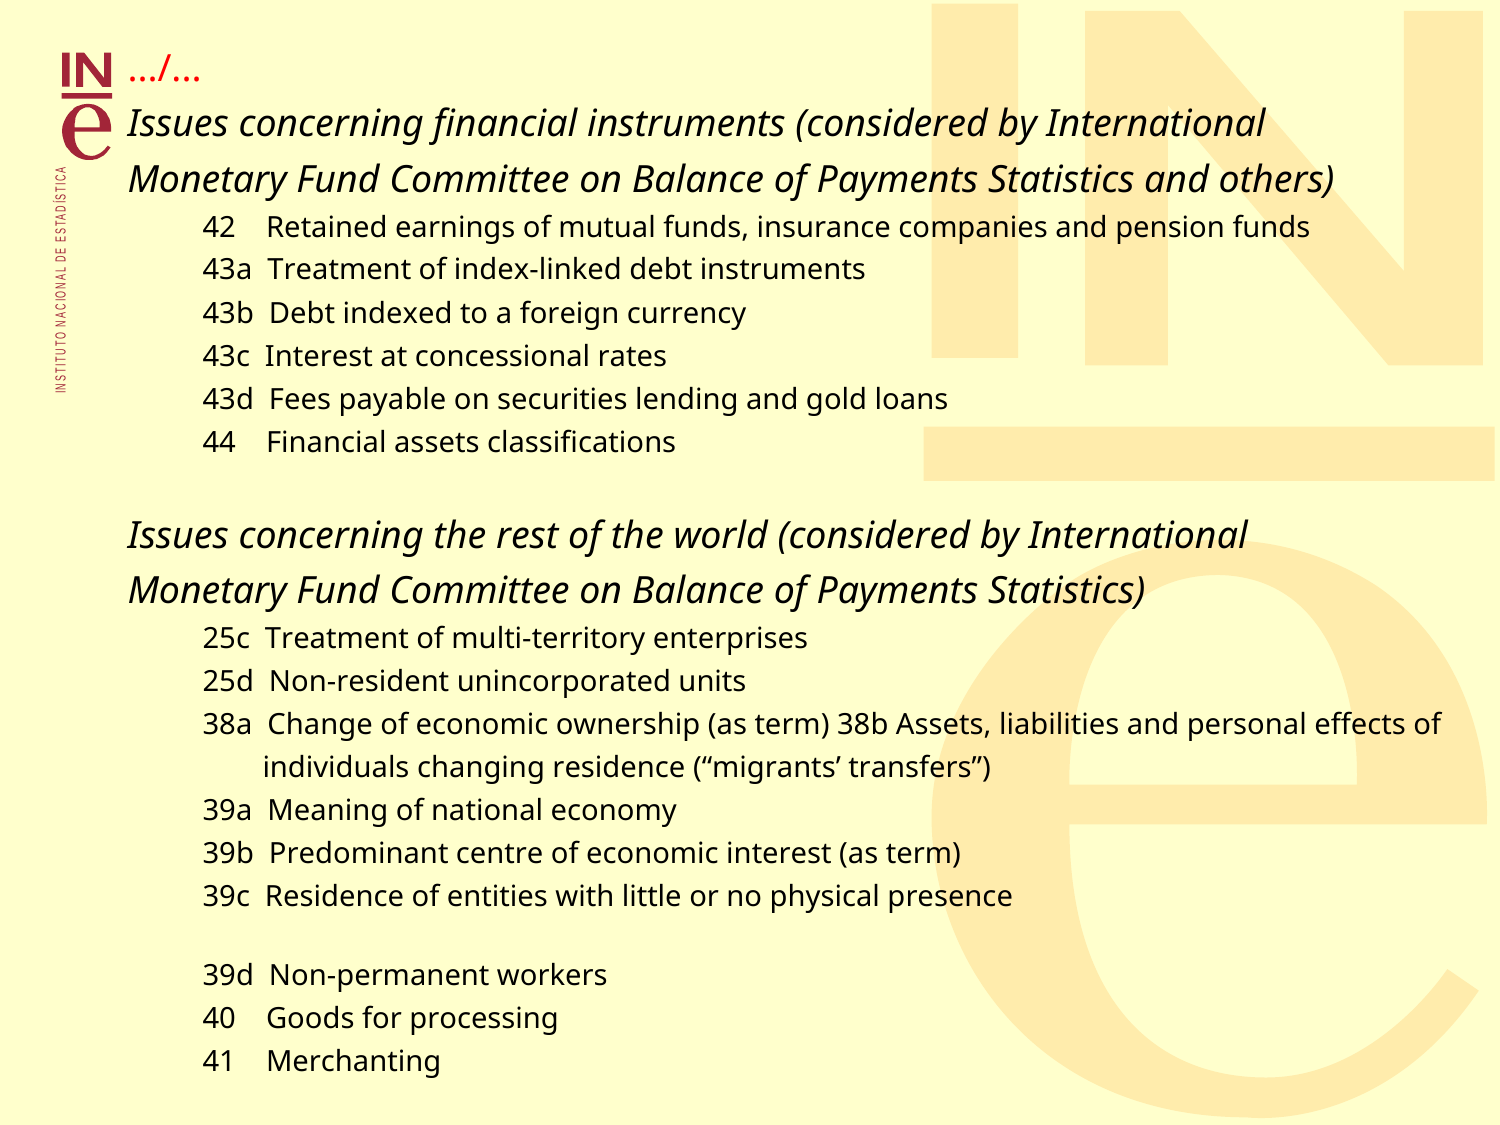

# .../...
Issues concerning financial instruments (considered by International
Monetary Fund Committee on Balance of Payments Statistics and others)
42 Retained earnings of mutual funds, insurance companies and pension funds
43a Treatment of index-linked debt instruments
43b Debt indexed to a foreign currency
43c Interest at concessional rates
43d Fees payable on securities lending and gold loans
44 Financial assets classifications
Issues concerning the rest of the world (considered by International
Monetary Fund Committee on Balance of Payments Statistics)
25c Treatment of multi-territory enterprises
25d Non-resident unincorporated units
38a Change of economic ownership (as term) 38b Assets, liabilities and personal effects of
 individuals changing residence (“migrants’ transfers”)
39a Meaning of national economy
39b Predominant centre of economic interest (as term)
39c Residence of entities with little or no physical presence
39d Non-permanent workers
40 Goods for processing
41 Merchanting
.../...